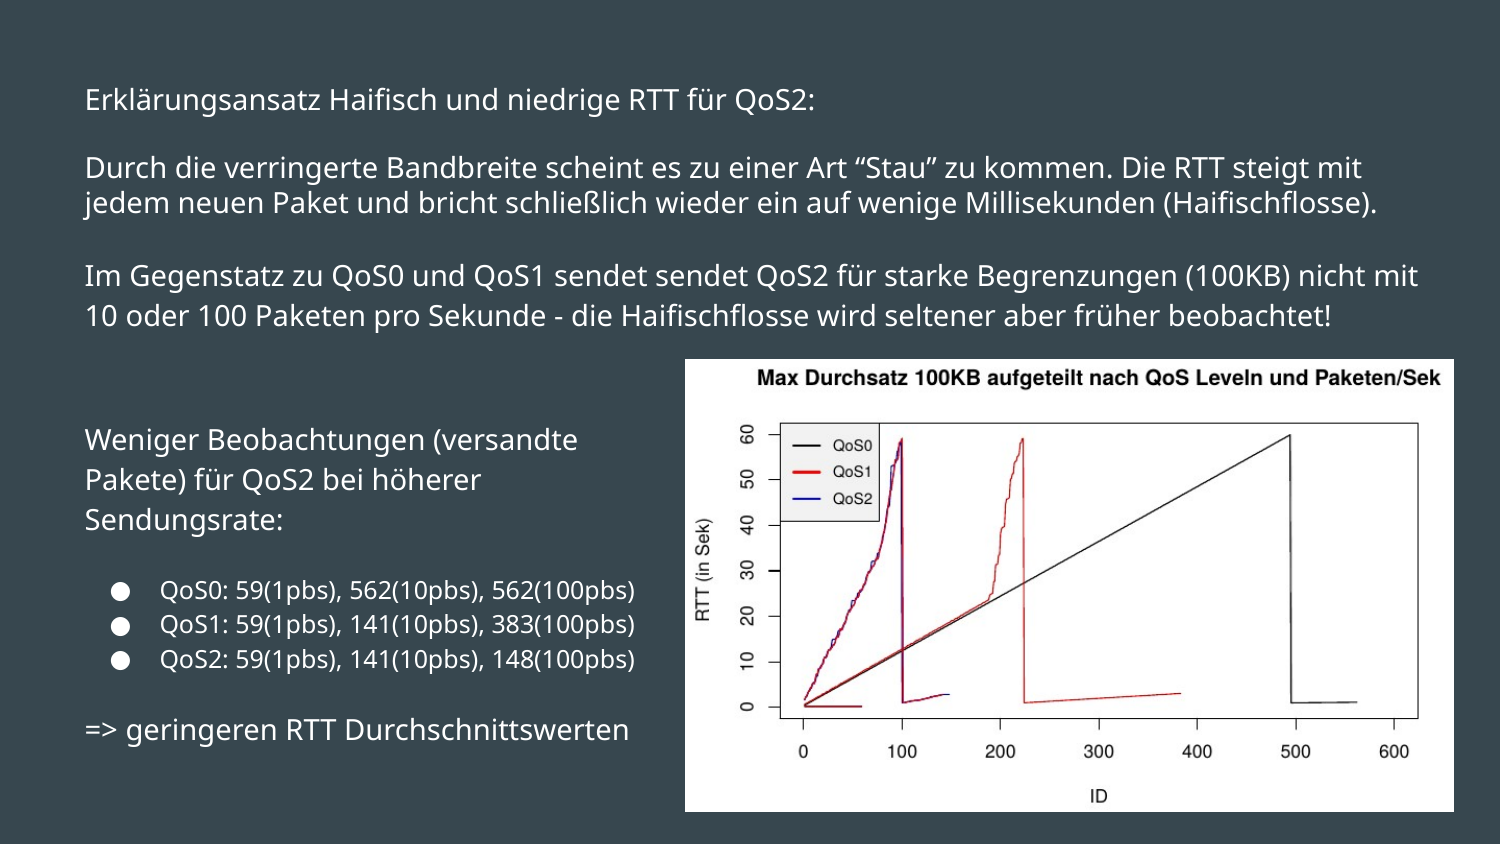

# Erklärungsansatz Haifisch und niedrige RTT für QoS2:
Durch die verringerte Bandbreite scheint es zu einer Art “Stau” zu kommen. Die RTT steigt mit jedem neuen Paket und bricht schließlich wieder ein auf wenige Millisekunden (Haifischflosse).
Im Gegenstatz zu QoS0 und QoS1 sendet sendet QoS2 für starke Begrenzungen (100KB) nicht mit 10 oder 100 Paketen pro Sekunde - die Haifischflosse wird seltener aber früher beobachtet!
Weniger Beobachtungen (versandte Pakete) für QoS2 bei höherer Sendungsrate:
QoS0: 59(1pbs), 562(10pbs), 562(100pbs)
QoS1: 59(1pbs), 141(10pbs), 383(100pbs)
QoS2: 59(1pbs), 141(10pbs), 148(100pbs)
=> geringeren RTT Durchschnittswerten